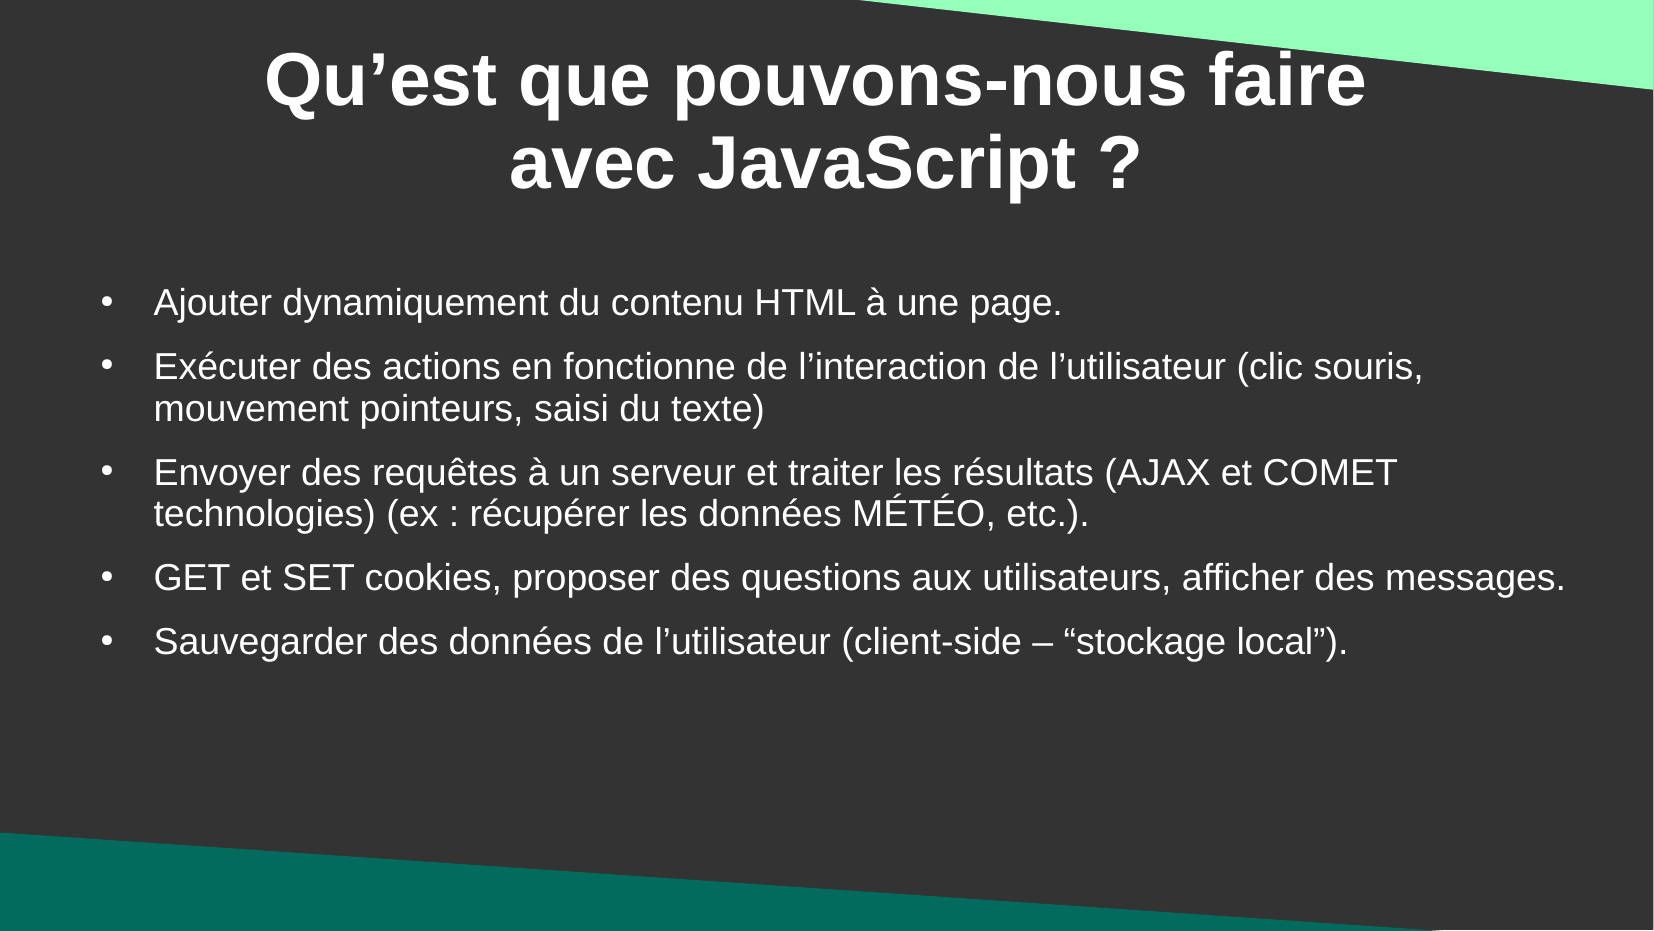

# Qu’est que pouvons-nous faire avec JavaScript ?
Ajouter dynamiquement du contenu HTML à une page.
Exécuter des actions en fonctionne de l’interaction de l’utilisateur (clic souris, mouvement pointeurs, saisi du texte)
Envoyer des requêtes à un serveur et traiter les résultats (AJAX et COMET technologies) (ex : récupérer les données MÉTÉO, etc.).
GET et SET cookies, proposer des questions aux utilisateurs, afficher des messages.
Sauvegarder des données de l’utilisateur (client-side – “stockage local”).